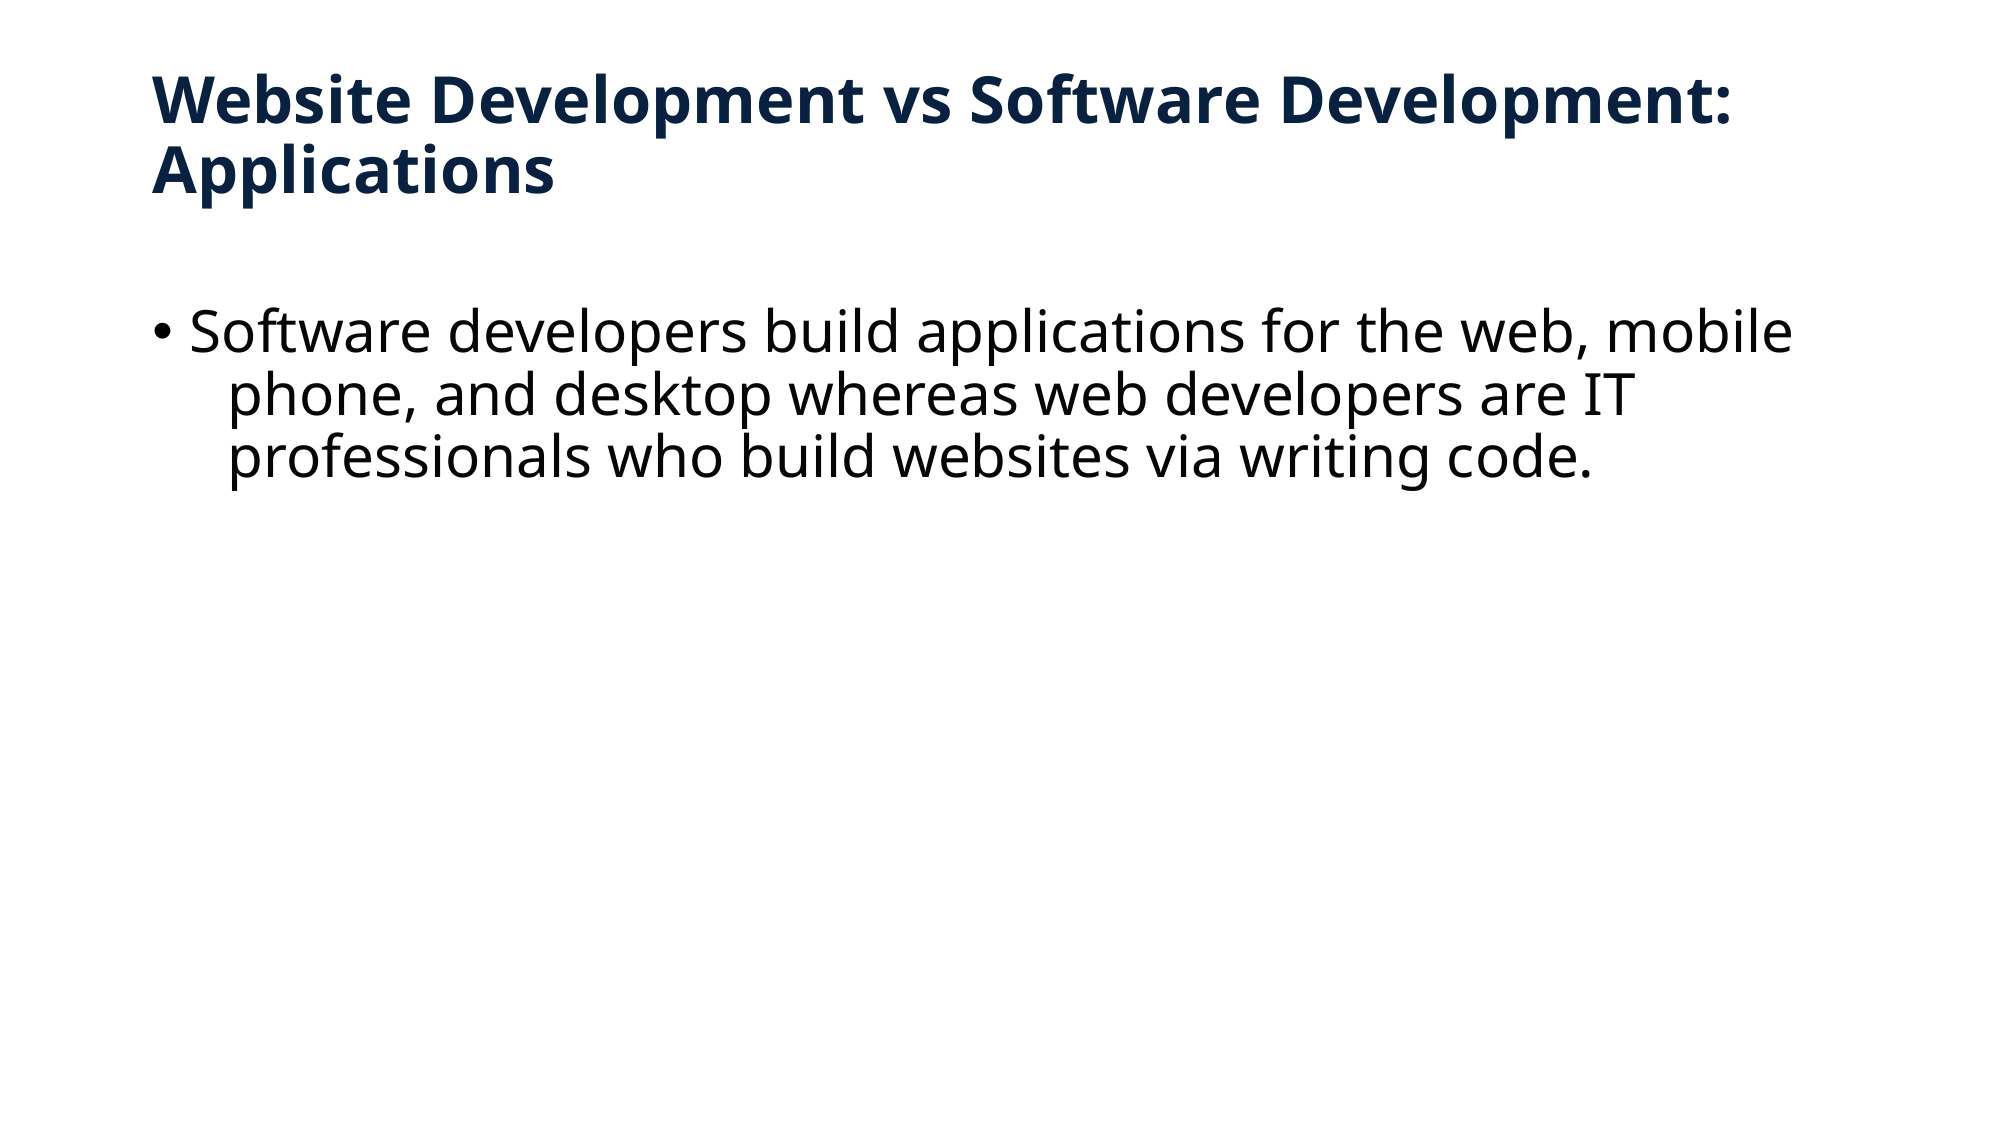

# Website Development vs Software Development: Applications
Software developers build applications for the web, mobile phone, and desktop whereas web developers are IT professionals who build websites via writing code.